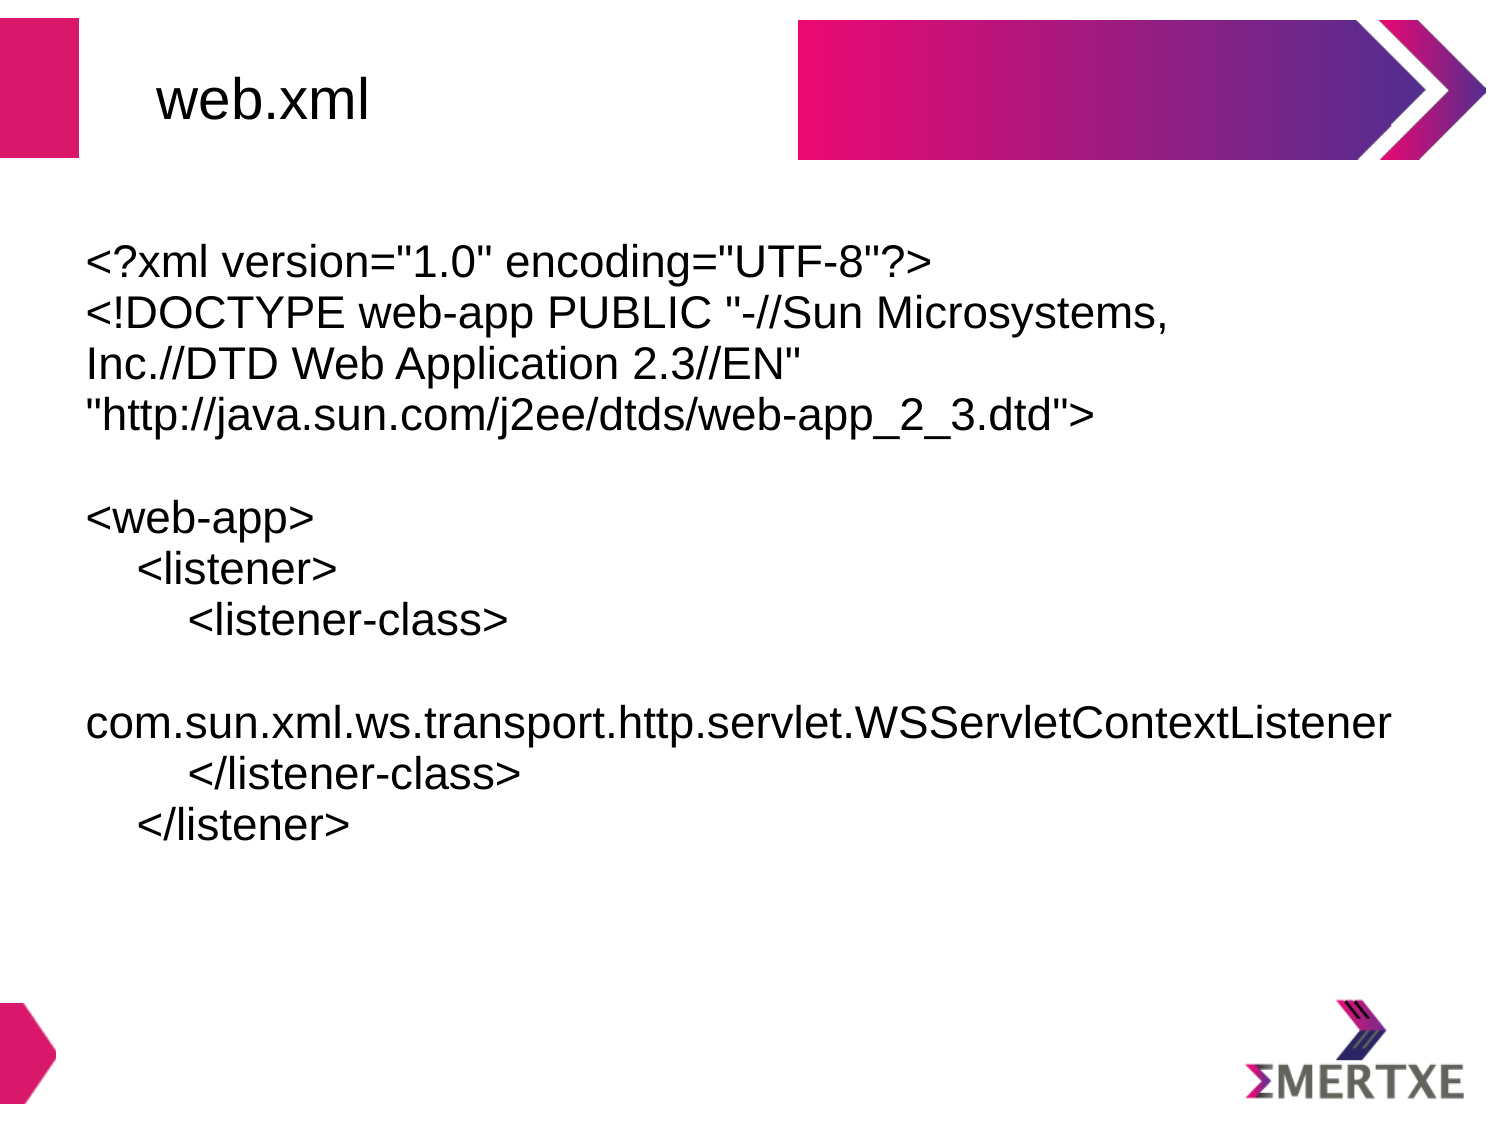

web.xml
<?xml version="1.0" encoding="UTF-8"?>
<!DOCTYPE web-app PUBLIC "-//Sun Microsystems,
Inc.//DTD Web Application 2.3//EN"
"http://java.sun.com/j2ee/dtds/web-app_2_3.dtd">
<web-app>
 <listener>
 <listener-class>
 com.sun.xml.ws.transport.http.servlet.WSServletContextListener
 </listener-class>
 </listener>